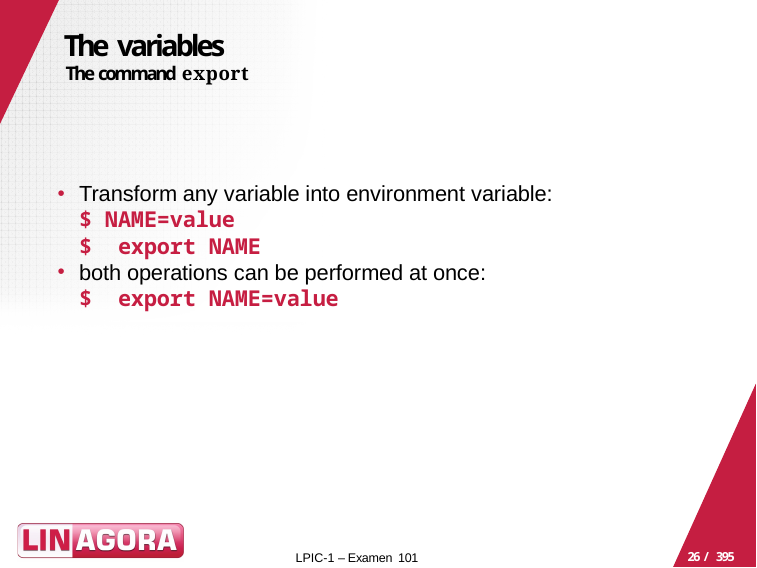

The variables
The command export
Transform any variable into environment variable:
$ NAME=value
$ export NAME
both operations can be performed at once:
$ export NAME=value
LPIC-1 – Examen 101